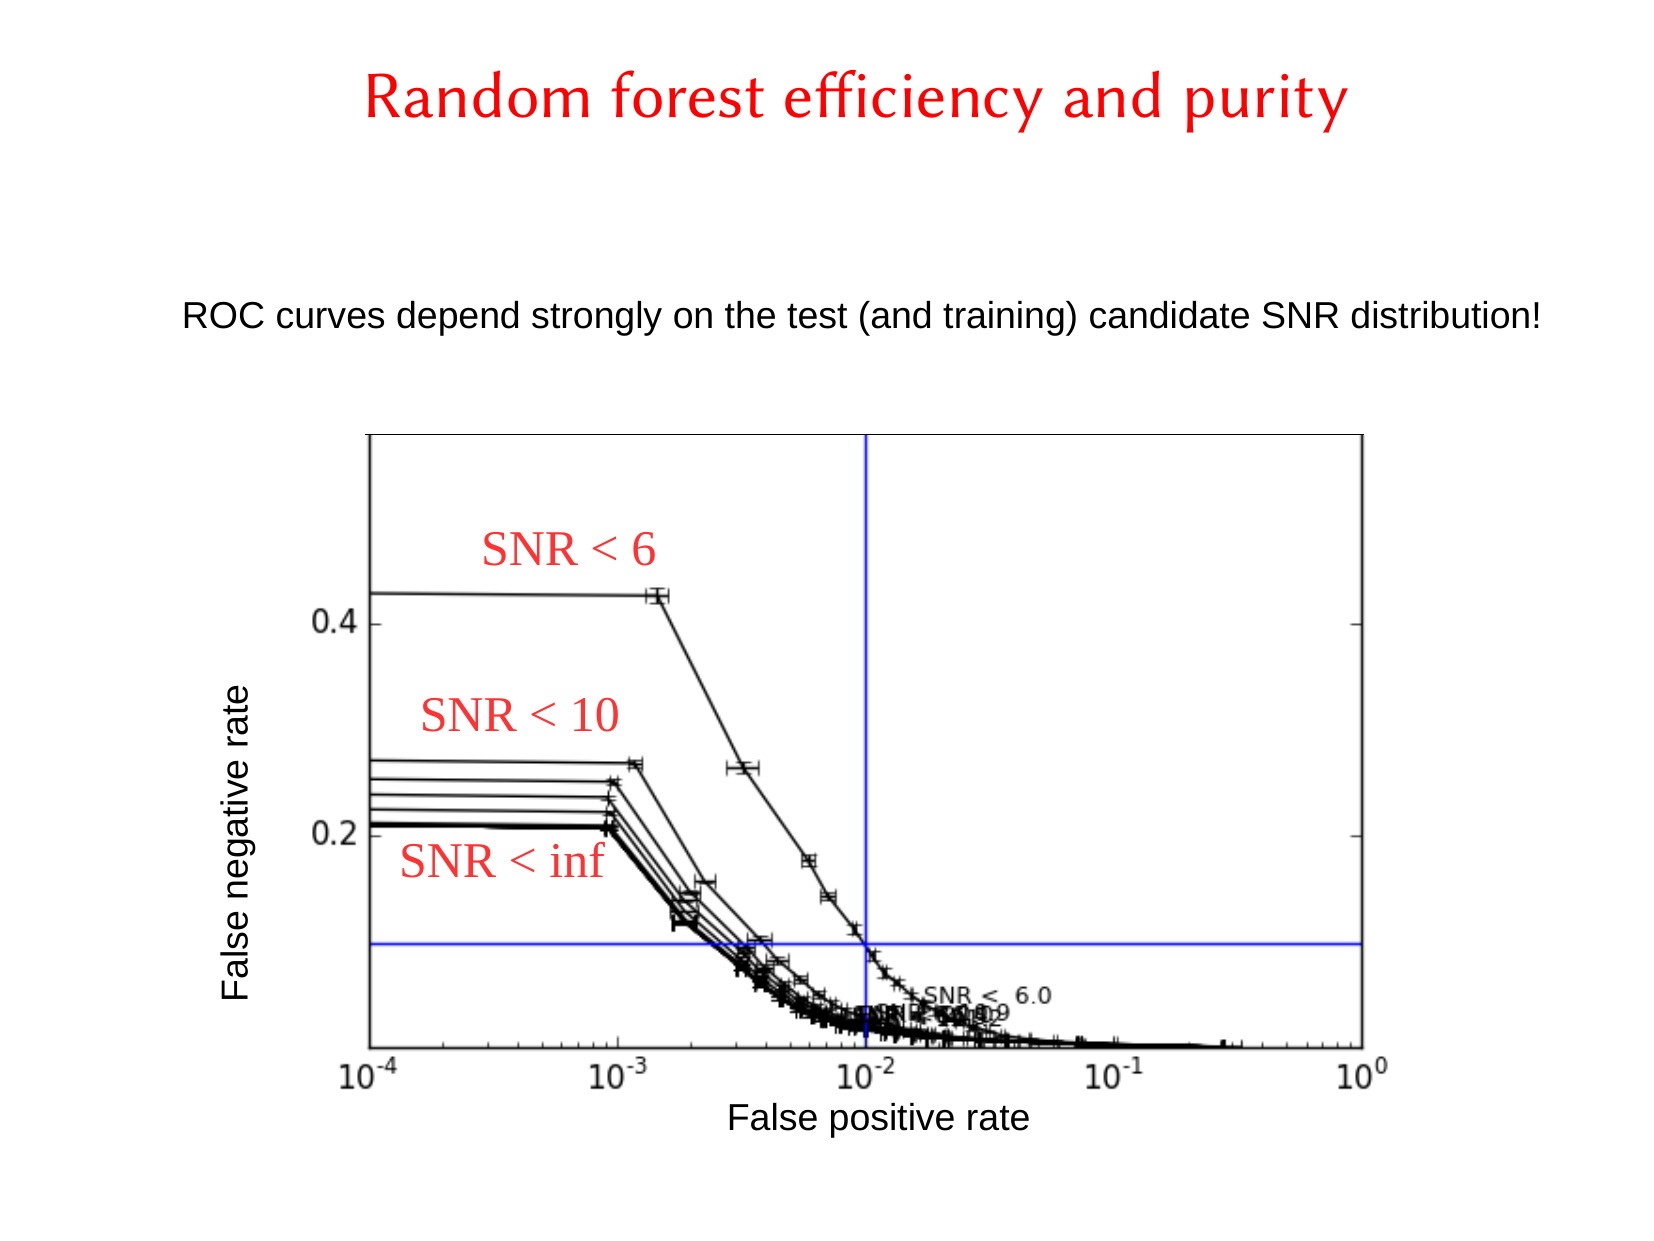

Random forest efficiency and purity
ROC curves depend strongly on the test (and training) candidate SNR distribution!
SNR < 6
False positive rate
False negative rate
SNR < 10
SNR < inf
False positive rate